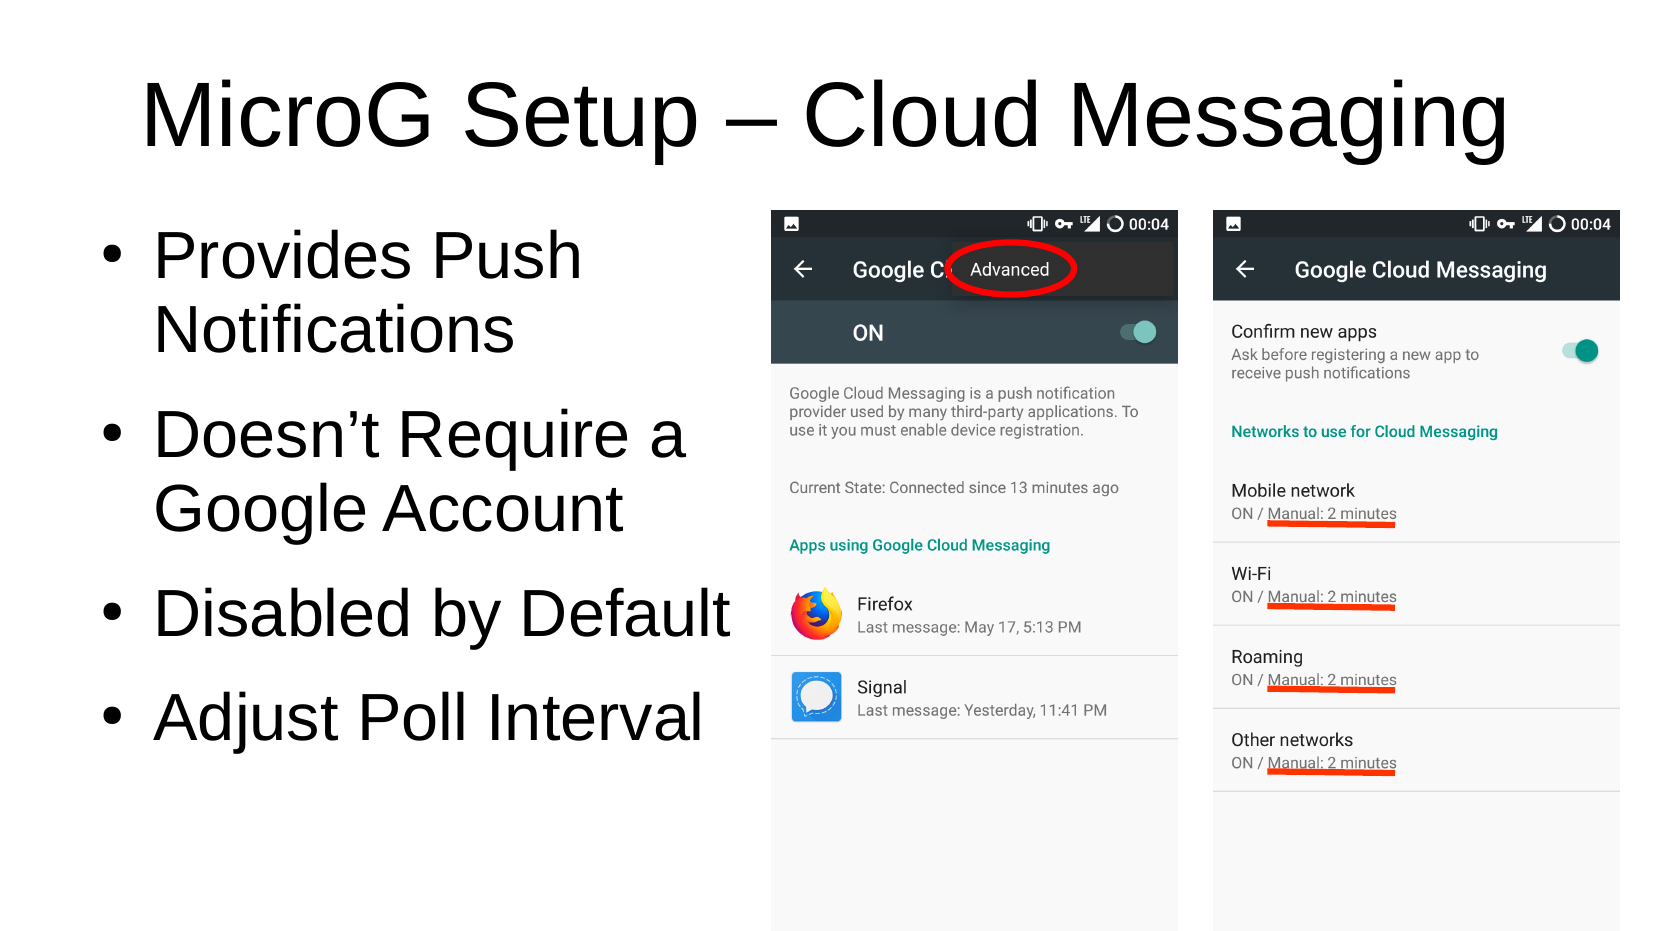

# MicroG Setup – Cloud Messaging
Provides Push
Notifications
Doesn’t Require a
Google Account
Disabled by Default
Adjust Poll Interval